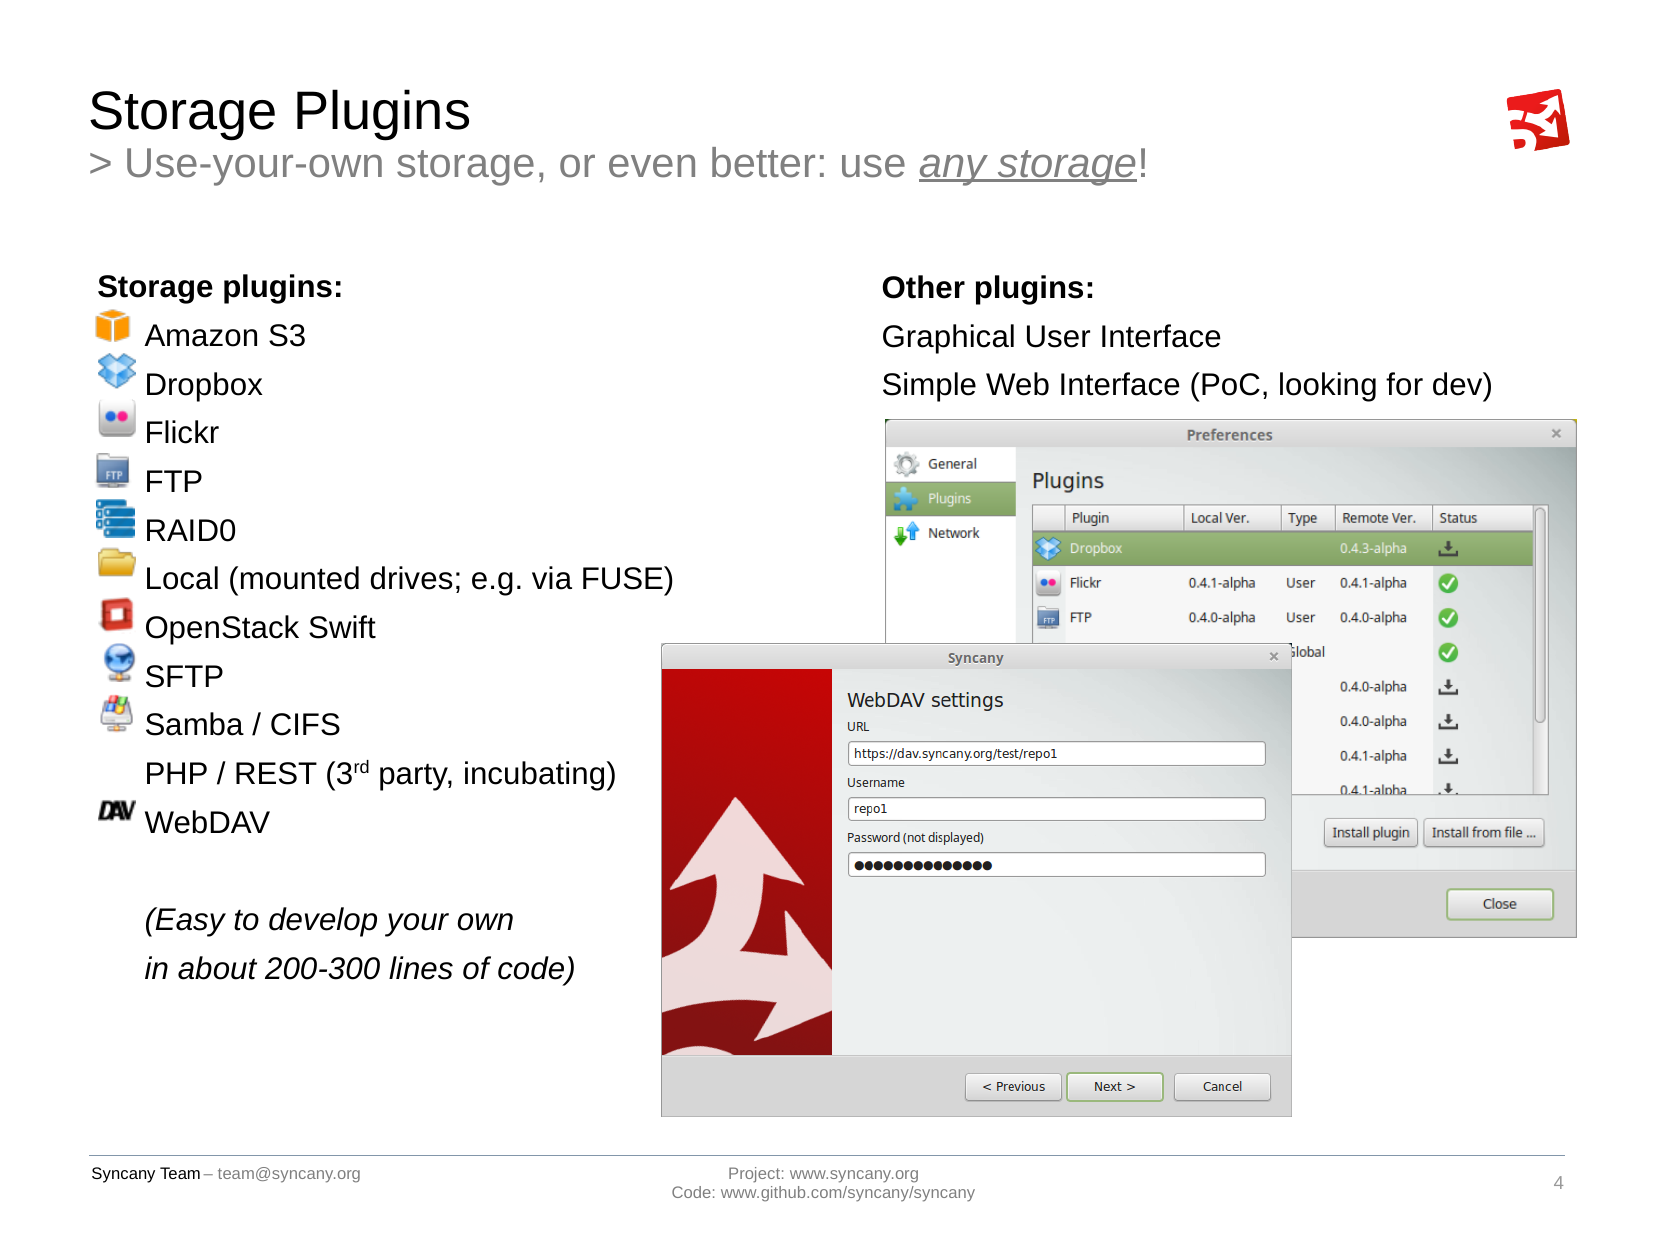

# Storage Plugins > Use-your-own storage, or even better: use any storage!
Storage plugins:
Amazon S3
Dropbox
Flickr
FTP
RAID0
Local (mounted drives; e.g. via FUSE)
OpenStack Swift
SFTP
Samba / CIFS
PHP / REST (3rd party, incubating)
WebDAV
(Easy to develop your own
in about 200-300 lines of code)
Other plugins:
Graphical User Interface
Simple Web Interface (PoC, looking for dev)